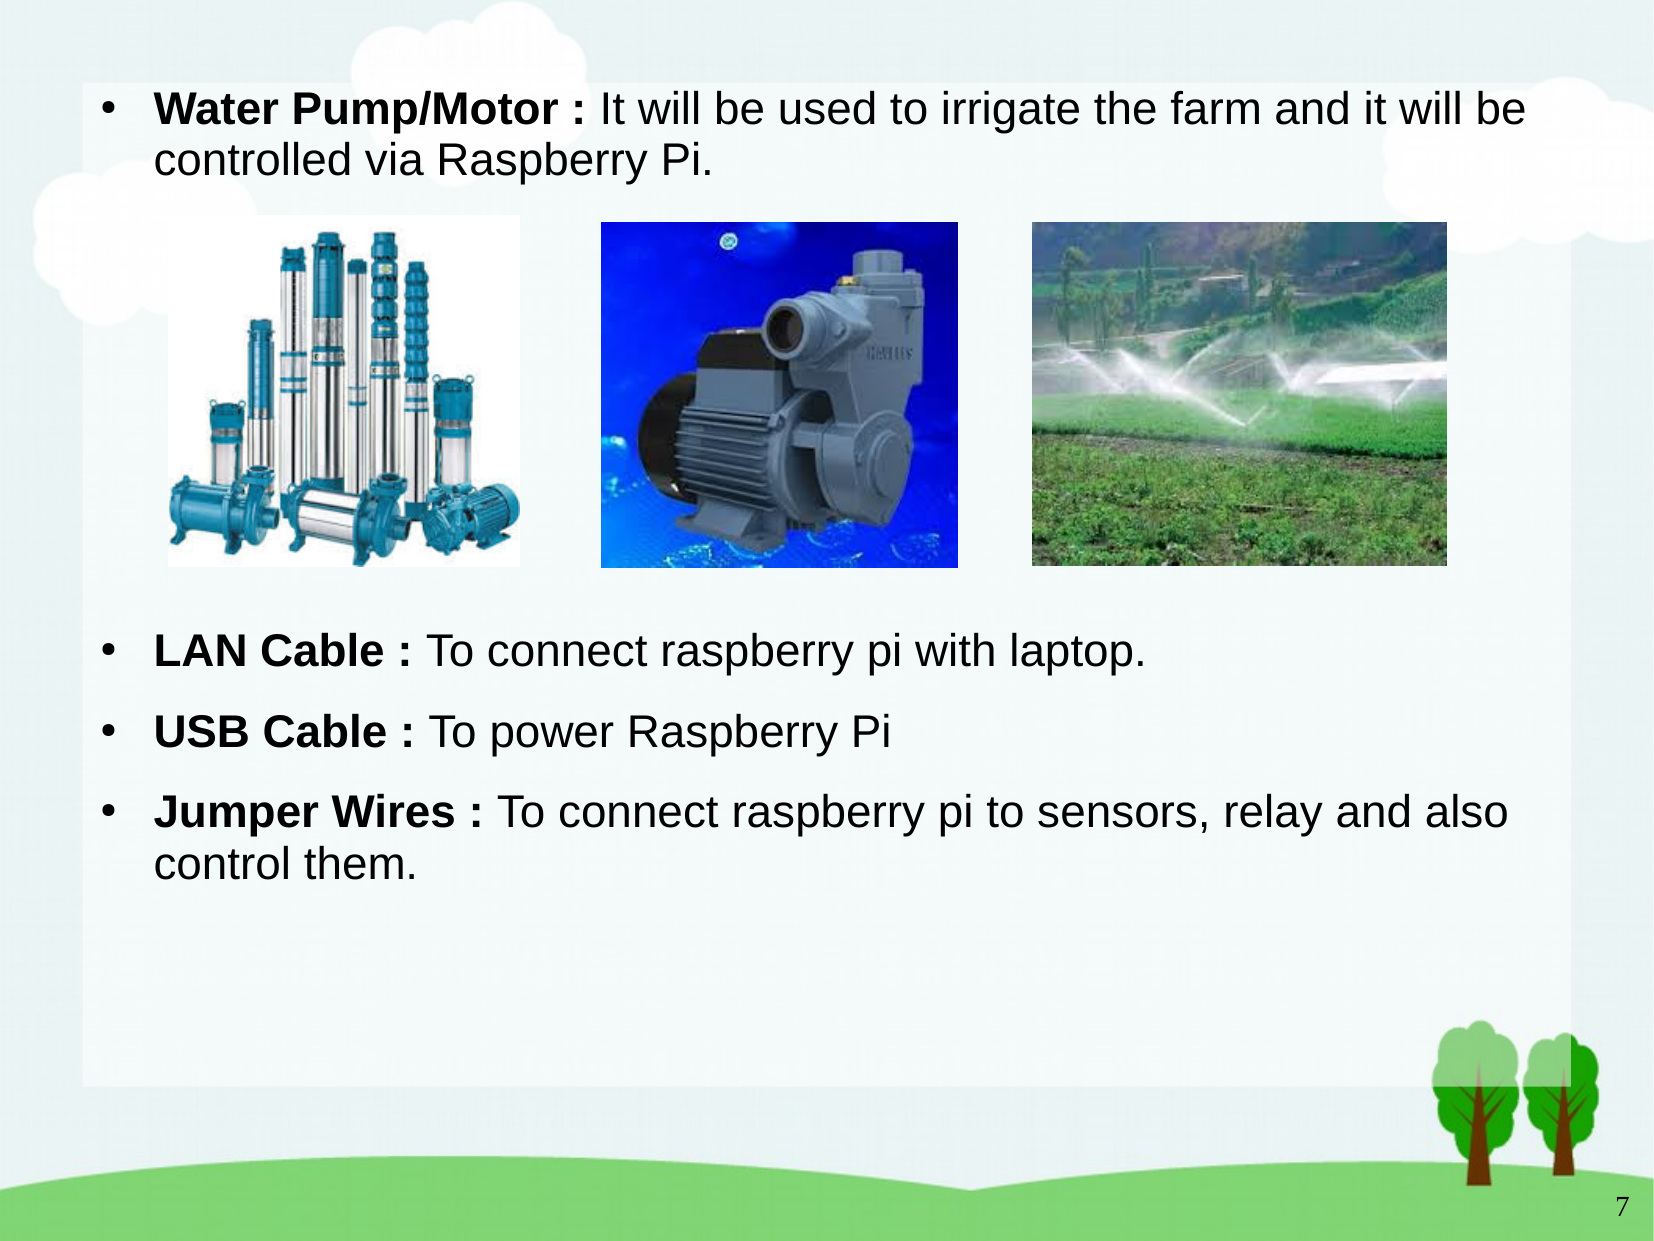

# Water Pump/Motor : It will be used to irrigate the farm and it will be controlled via Raspberry Pi.
LAN Cable : To connect raspberry pi with laptop.
USB Cable : To power Raspberry Pi
Jumper Wires : To connect raspberry pi to sensors, relay and also control them.
7